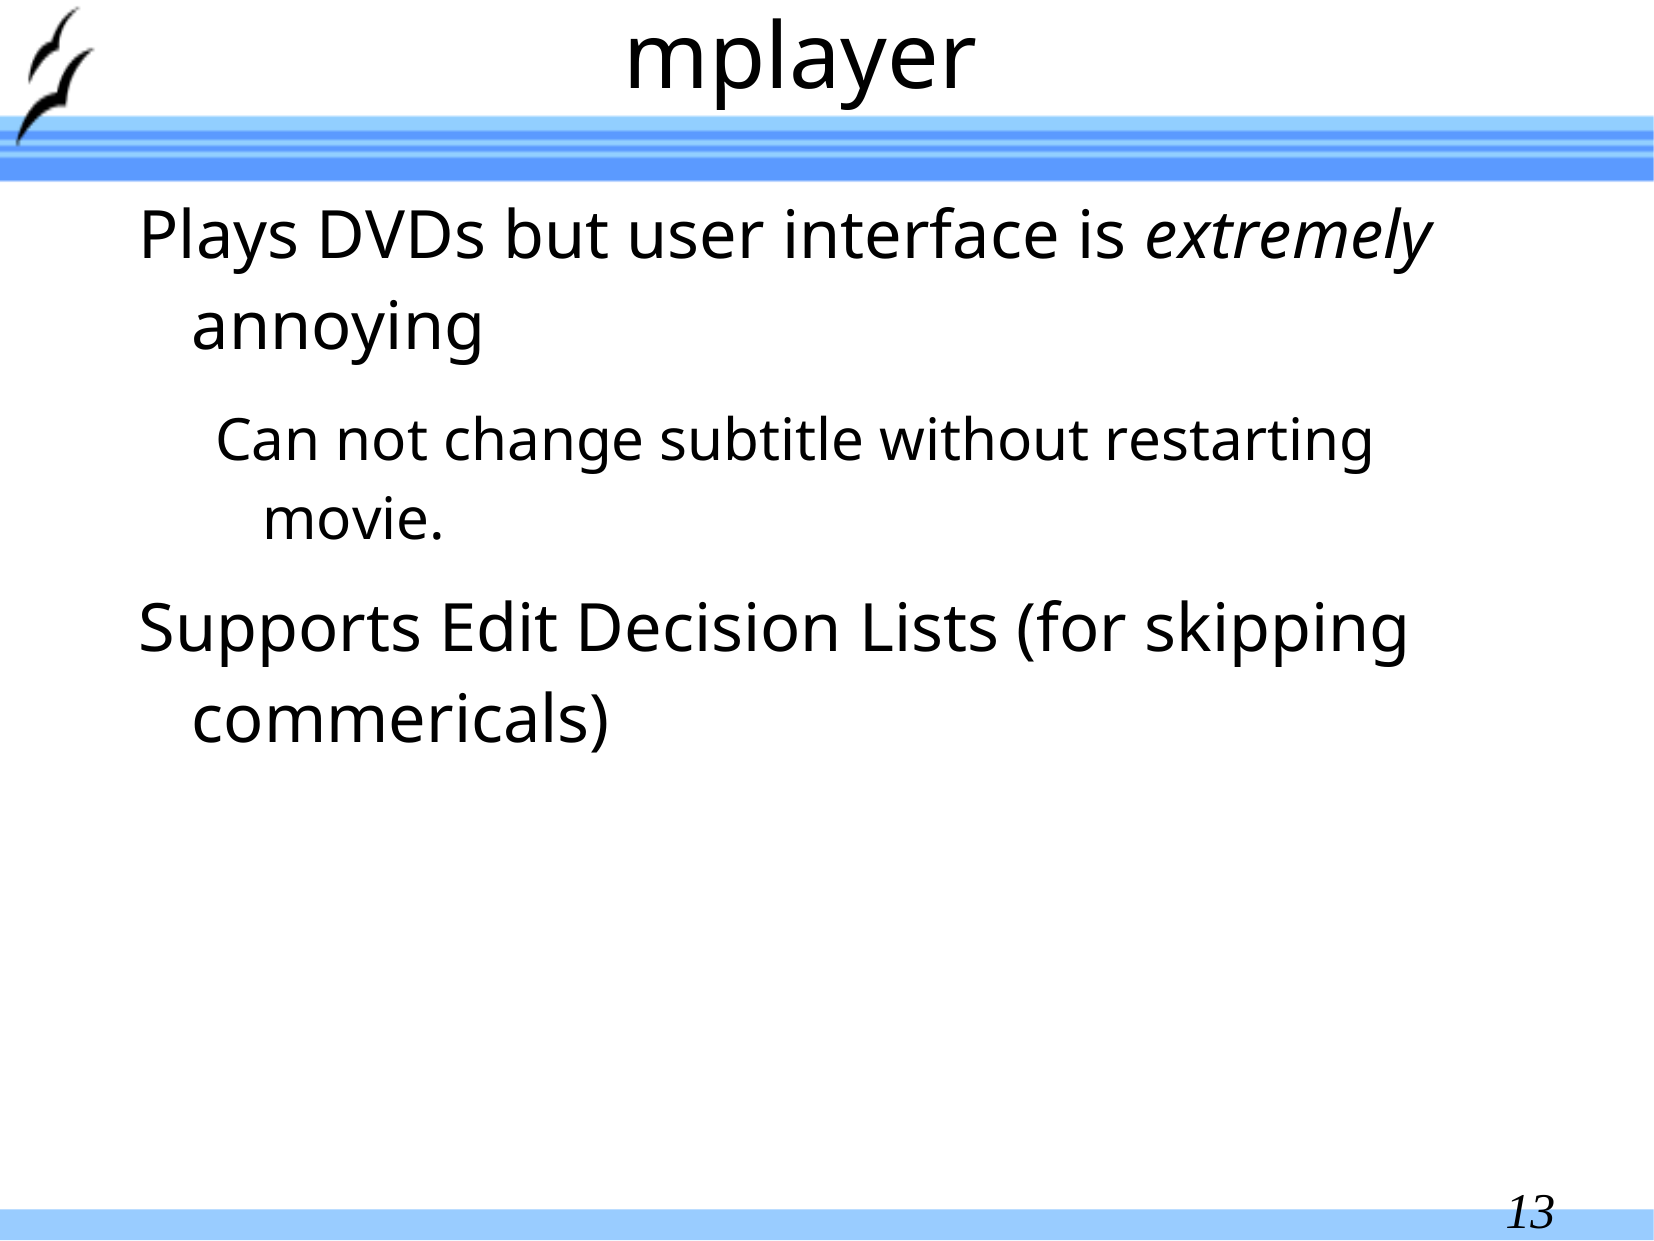

# mplayer
Plays DVDs but user interface is extremely annoying
Can not change subtitle without restarting movie.
Supports Edit Decision Lists (for skipping commericals)